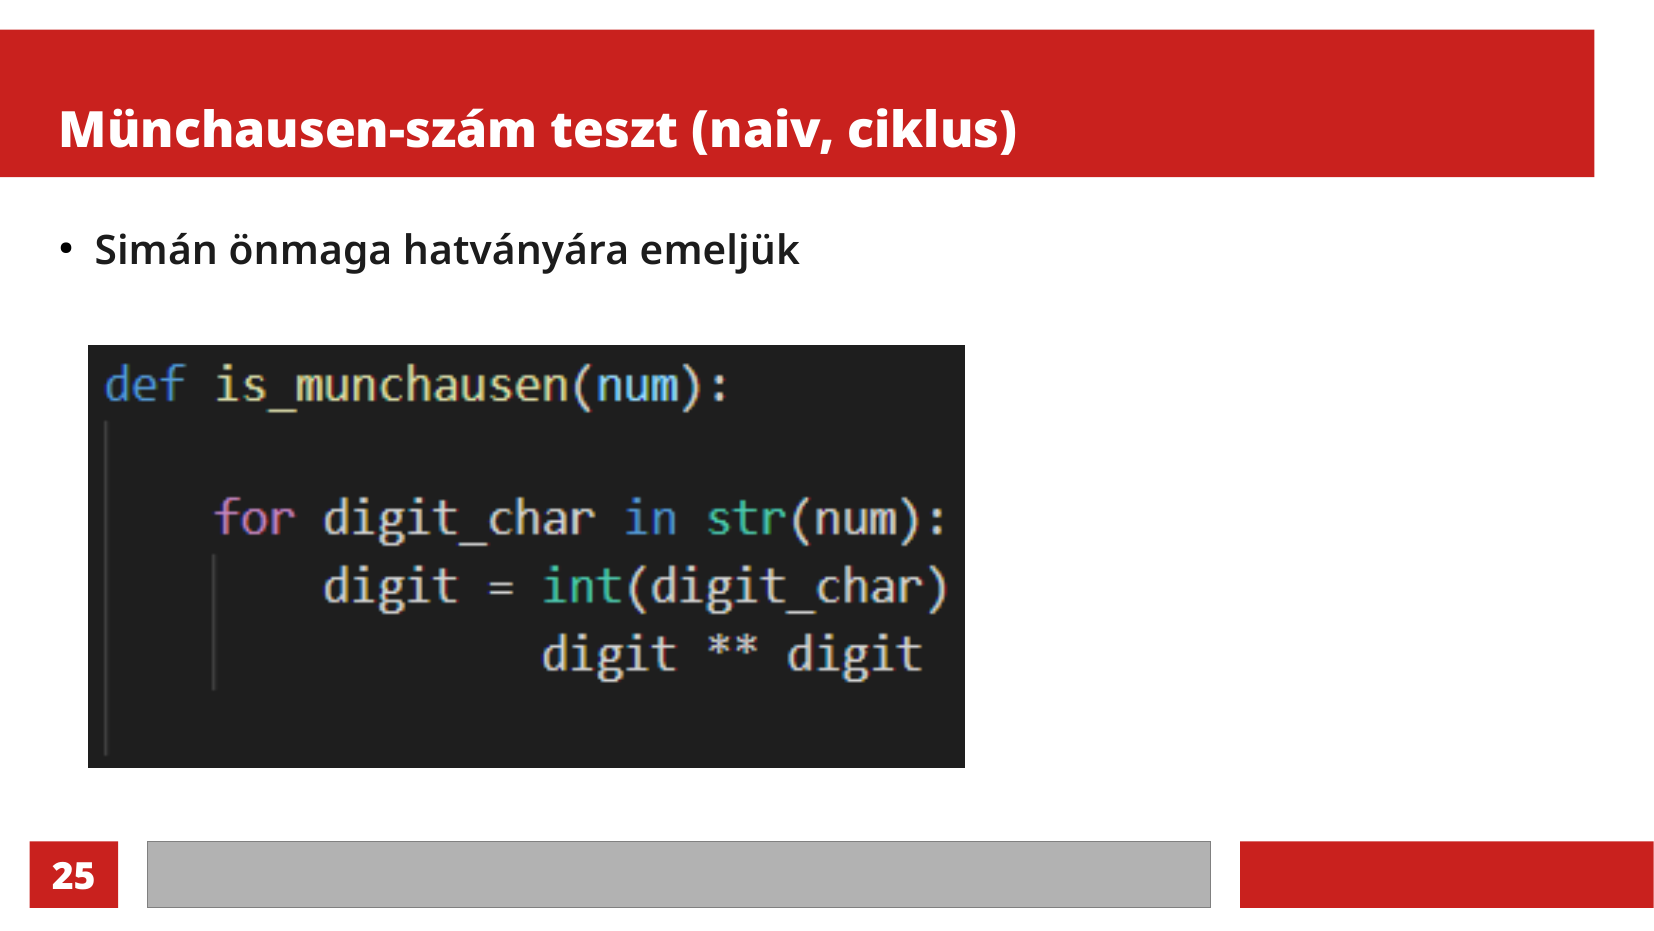

# Münchausen-szám teszt (naiv, ciklus)
Simán önmaga hatványára emeljük
25